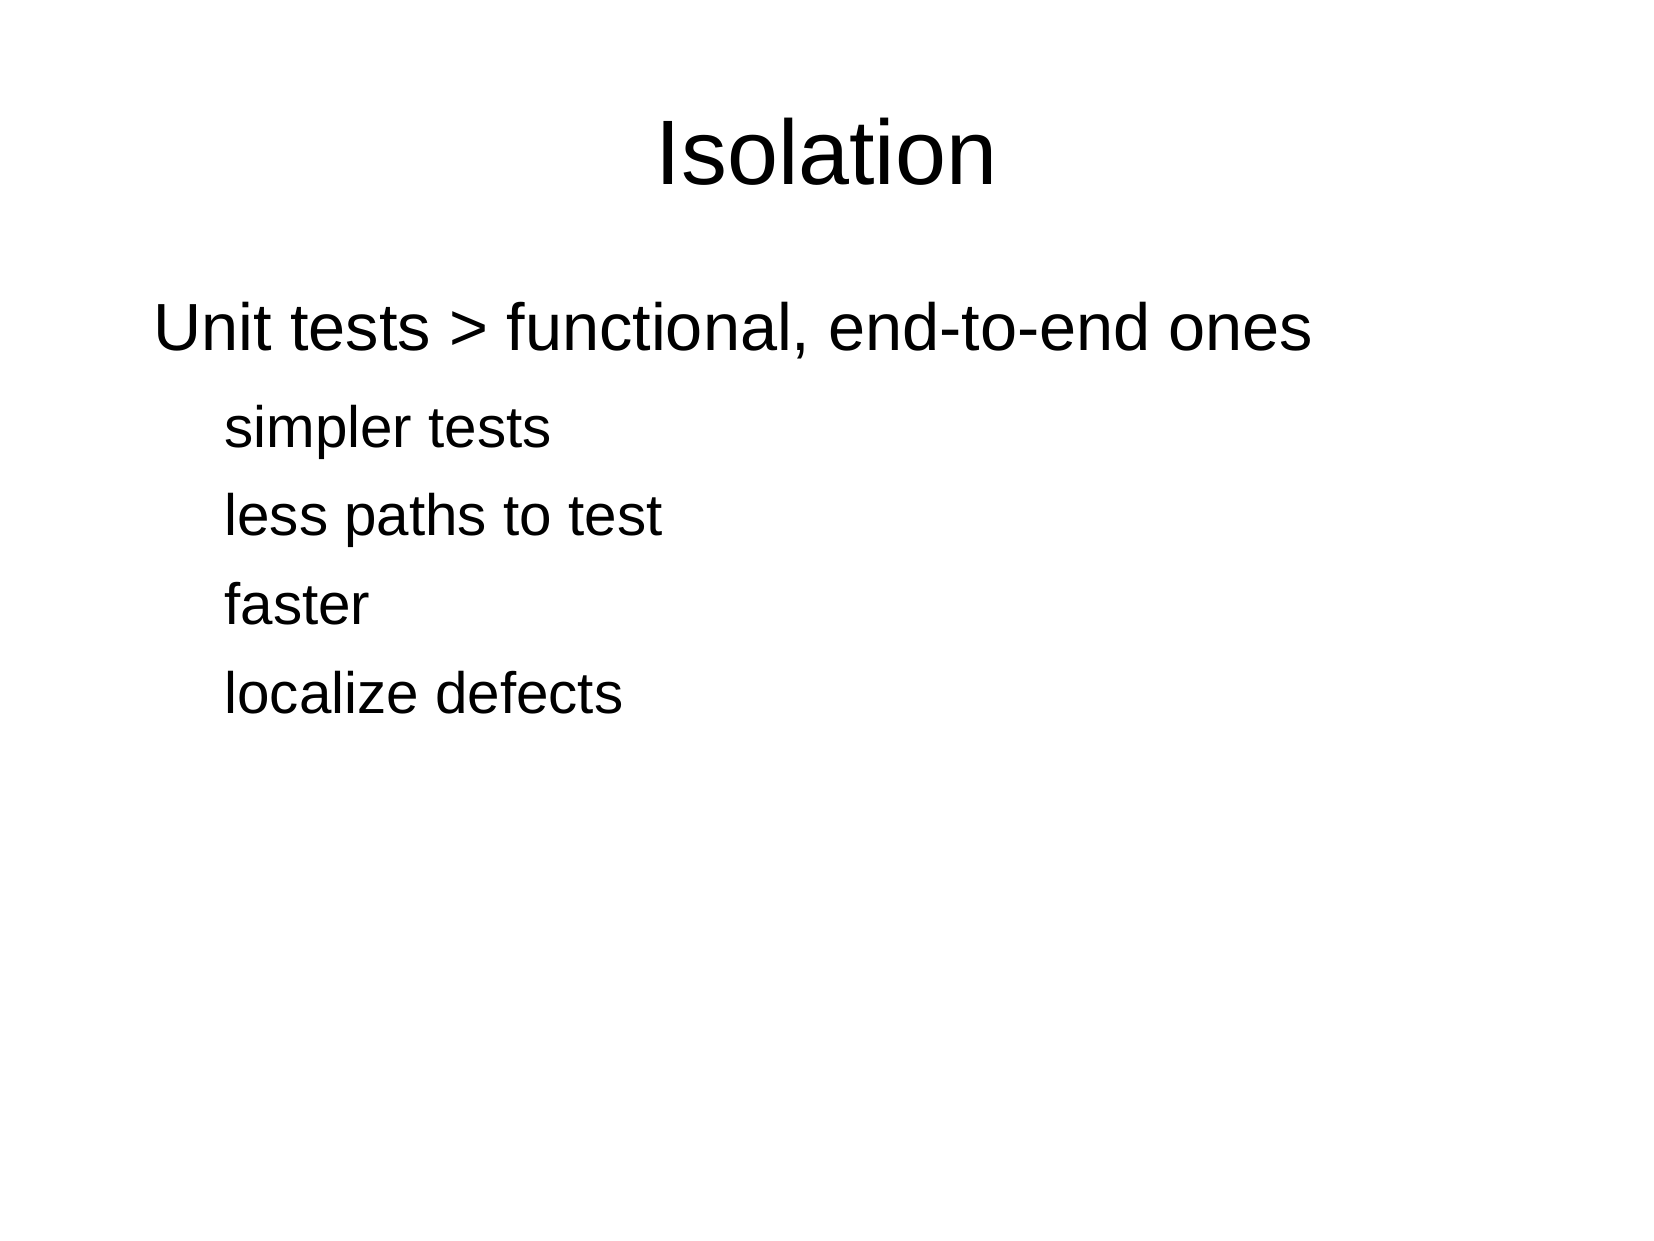

# Isolation
Unit tests > functional, end-to-end ones
simpler tests
less paths to test
faster
localize defects